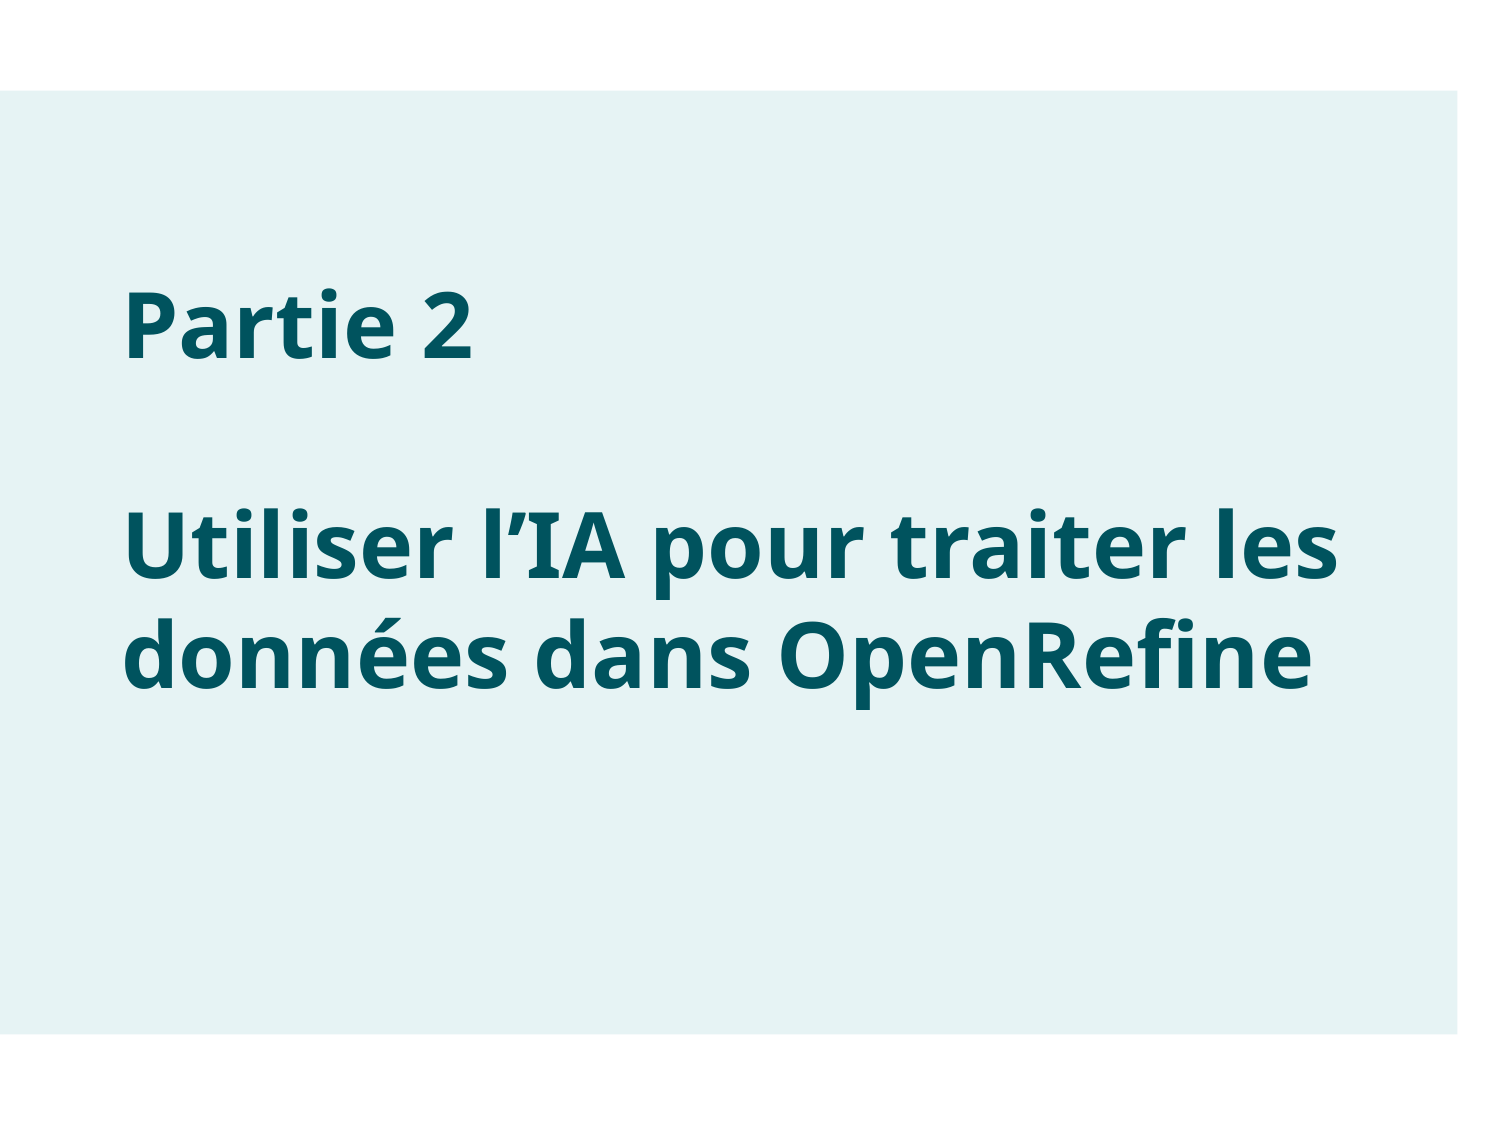

Partie 2
Utiliser l’IA pour traiter les données dans OpenRefine